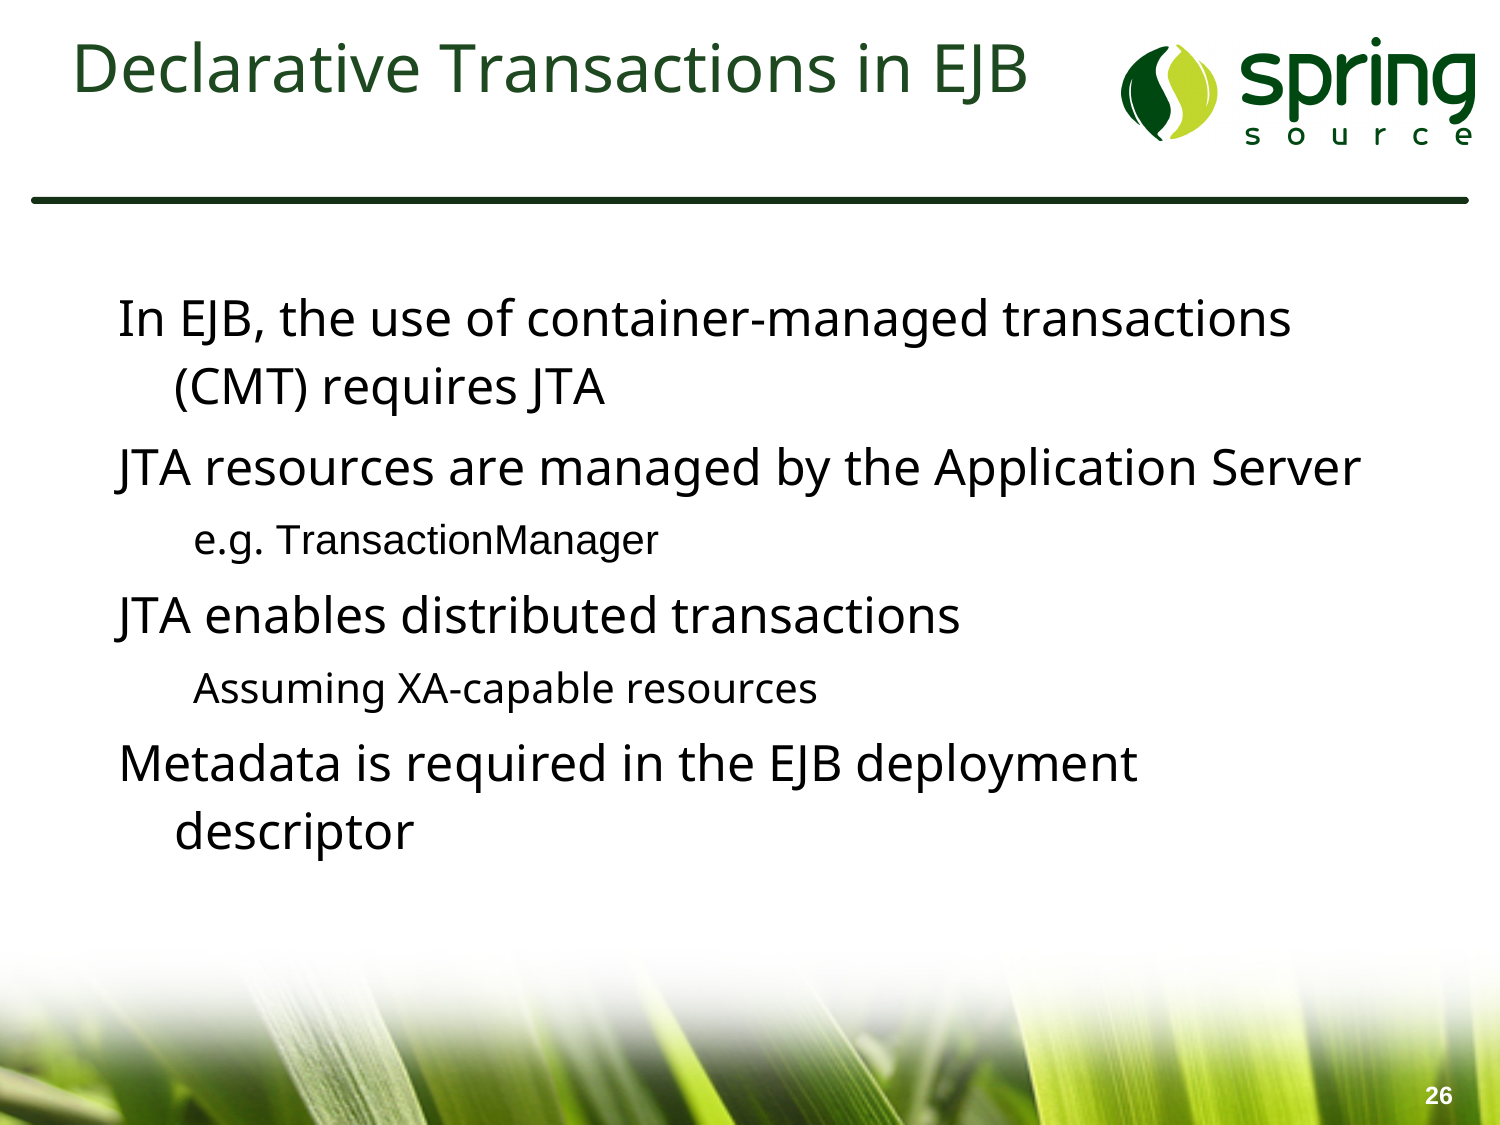

# Declarative Transactions in EJB
In EJB, the use of container-managed transactions (CMT) requires JTA
JTA resources are managed by the Application Server
e.g. TransactionManager
JTA enables distributed transactions
Assuming XA-capable resources
Metadata is required in the EJB deployment descriptor